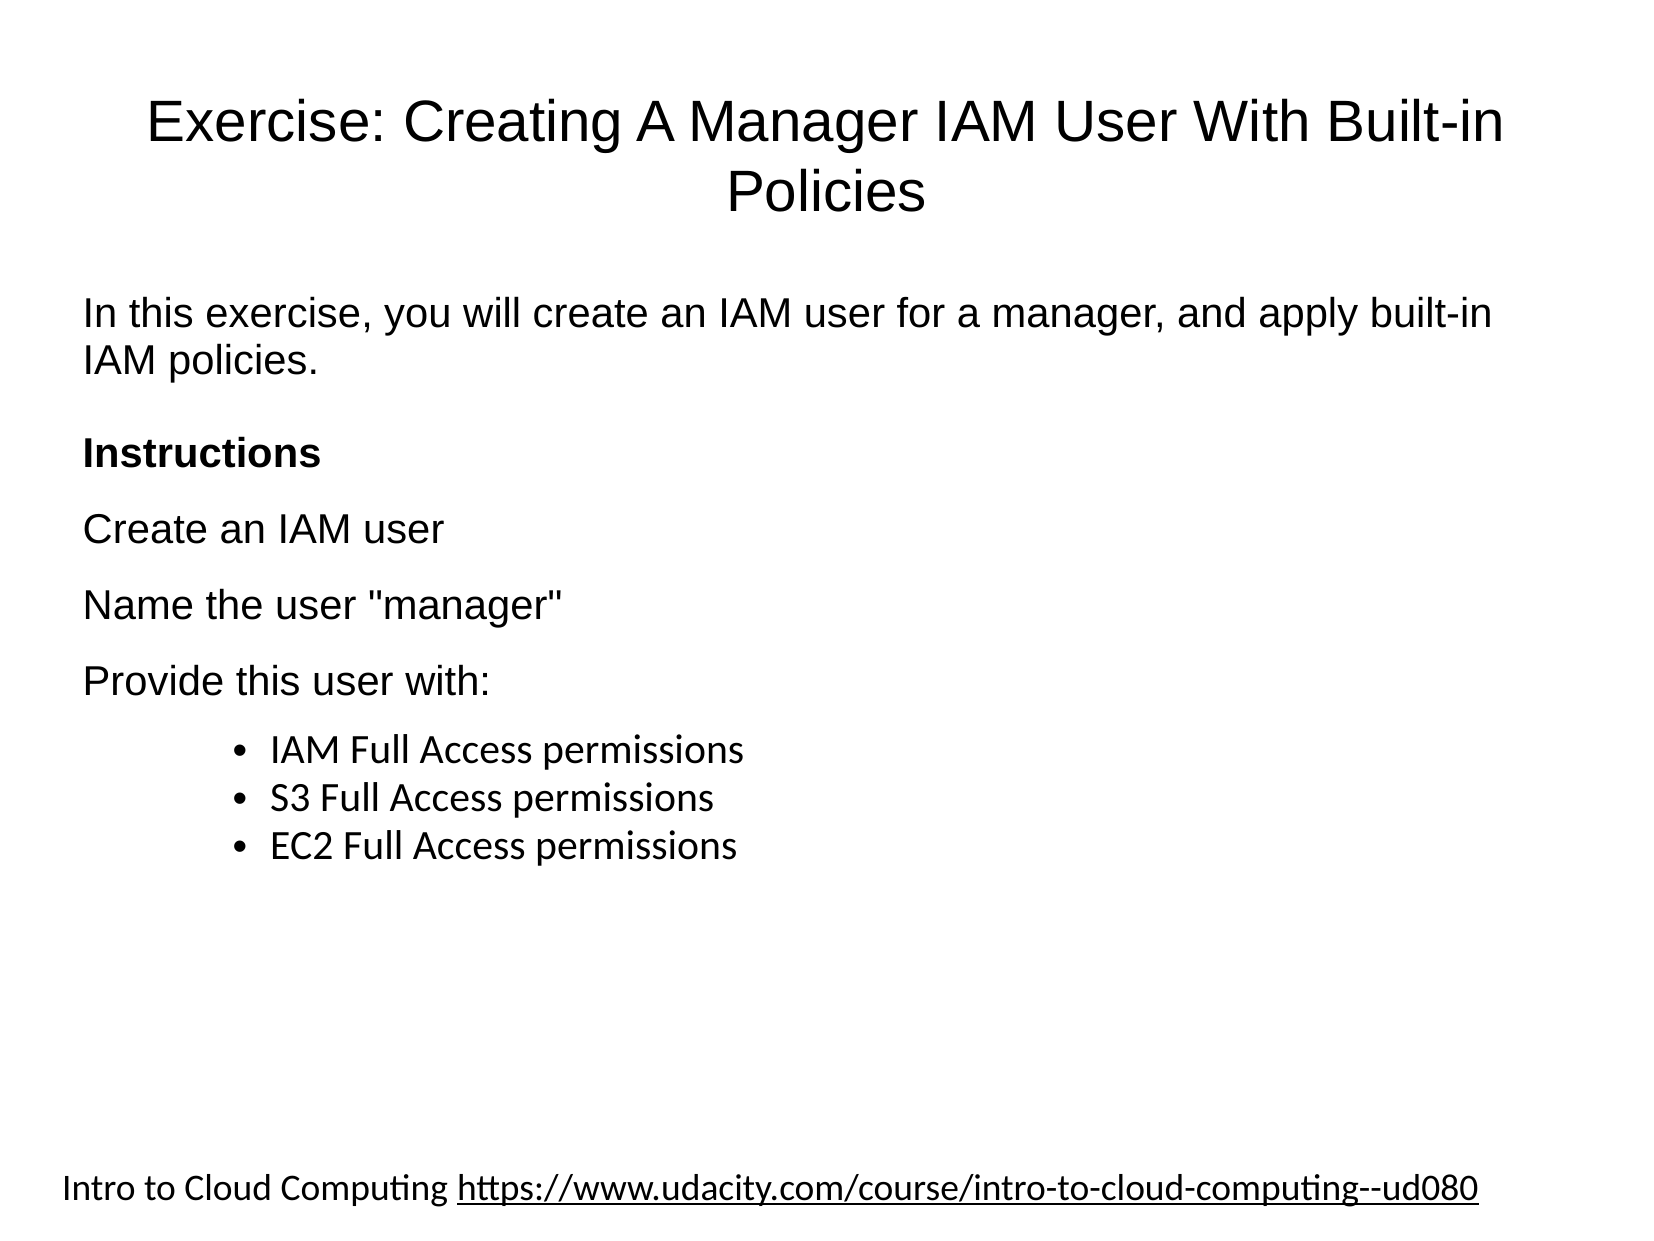

# Exercise: Creating A Manager IAM User With Built-in Policies
In this exercise, you will create an IAM user for a manager, and apply built-in IAM policies.
Instructions
Create an IAM user
Name the user "manager"
Provide this user with:
IAM Full Access permissions
S3 Full Access permissions
EC2 Full Access permissions
Intro to Cloud Computing https://www.udacity.com/course/intro-to-cloud-computing--ud080